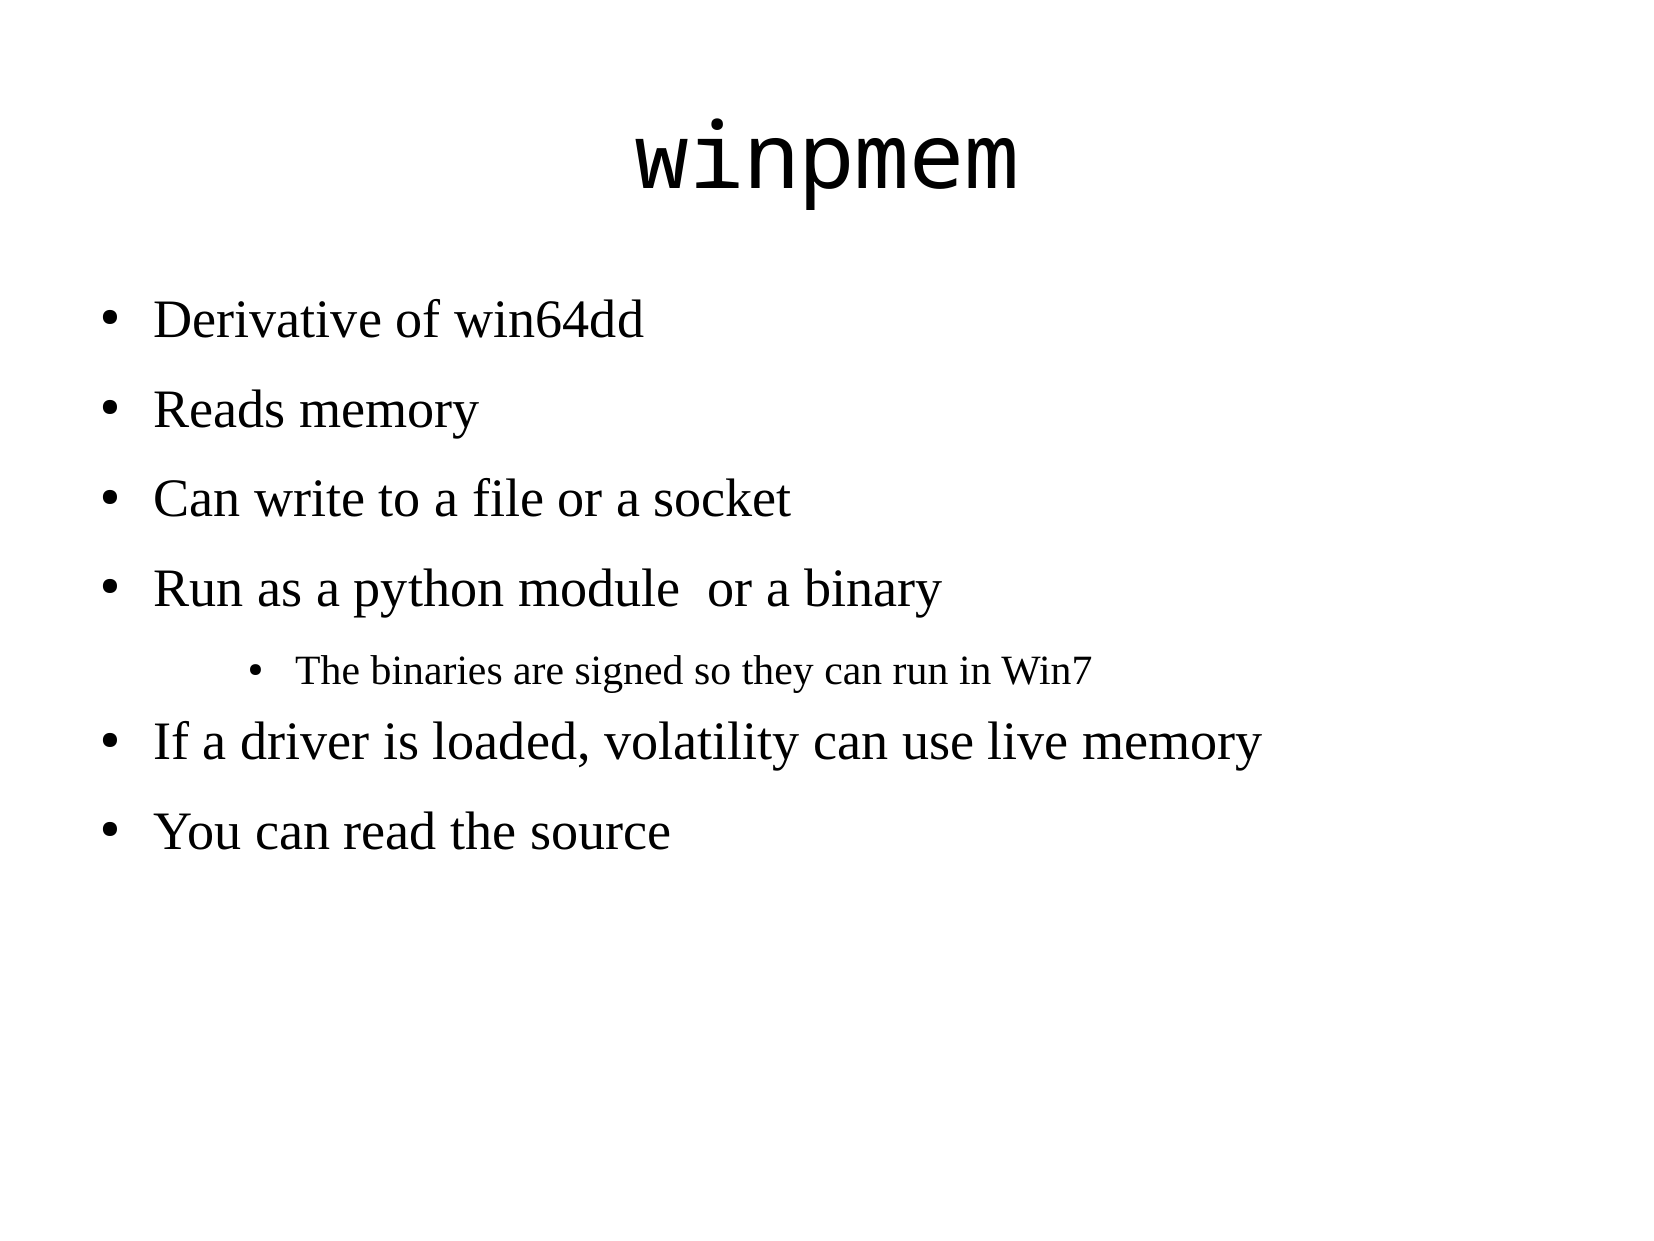

# winpmem
Derivative of win64dd
Reads memory
Can write to a file or a socket
Run as a python module or a binary
The binaries are signed so they can run in Win7
If a driver is loaded, volatility can use live memory
You can read the source